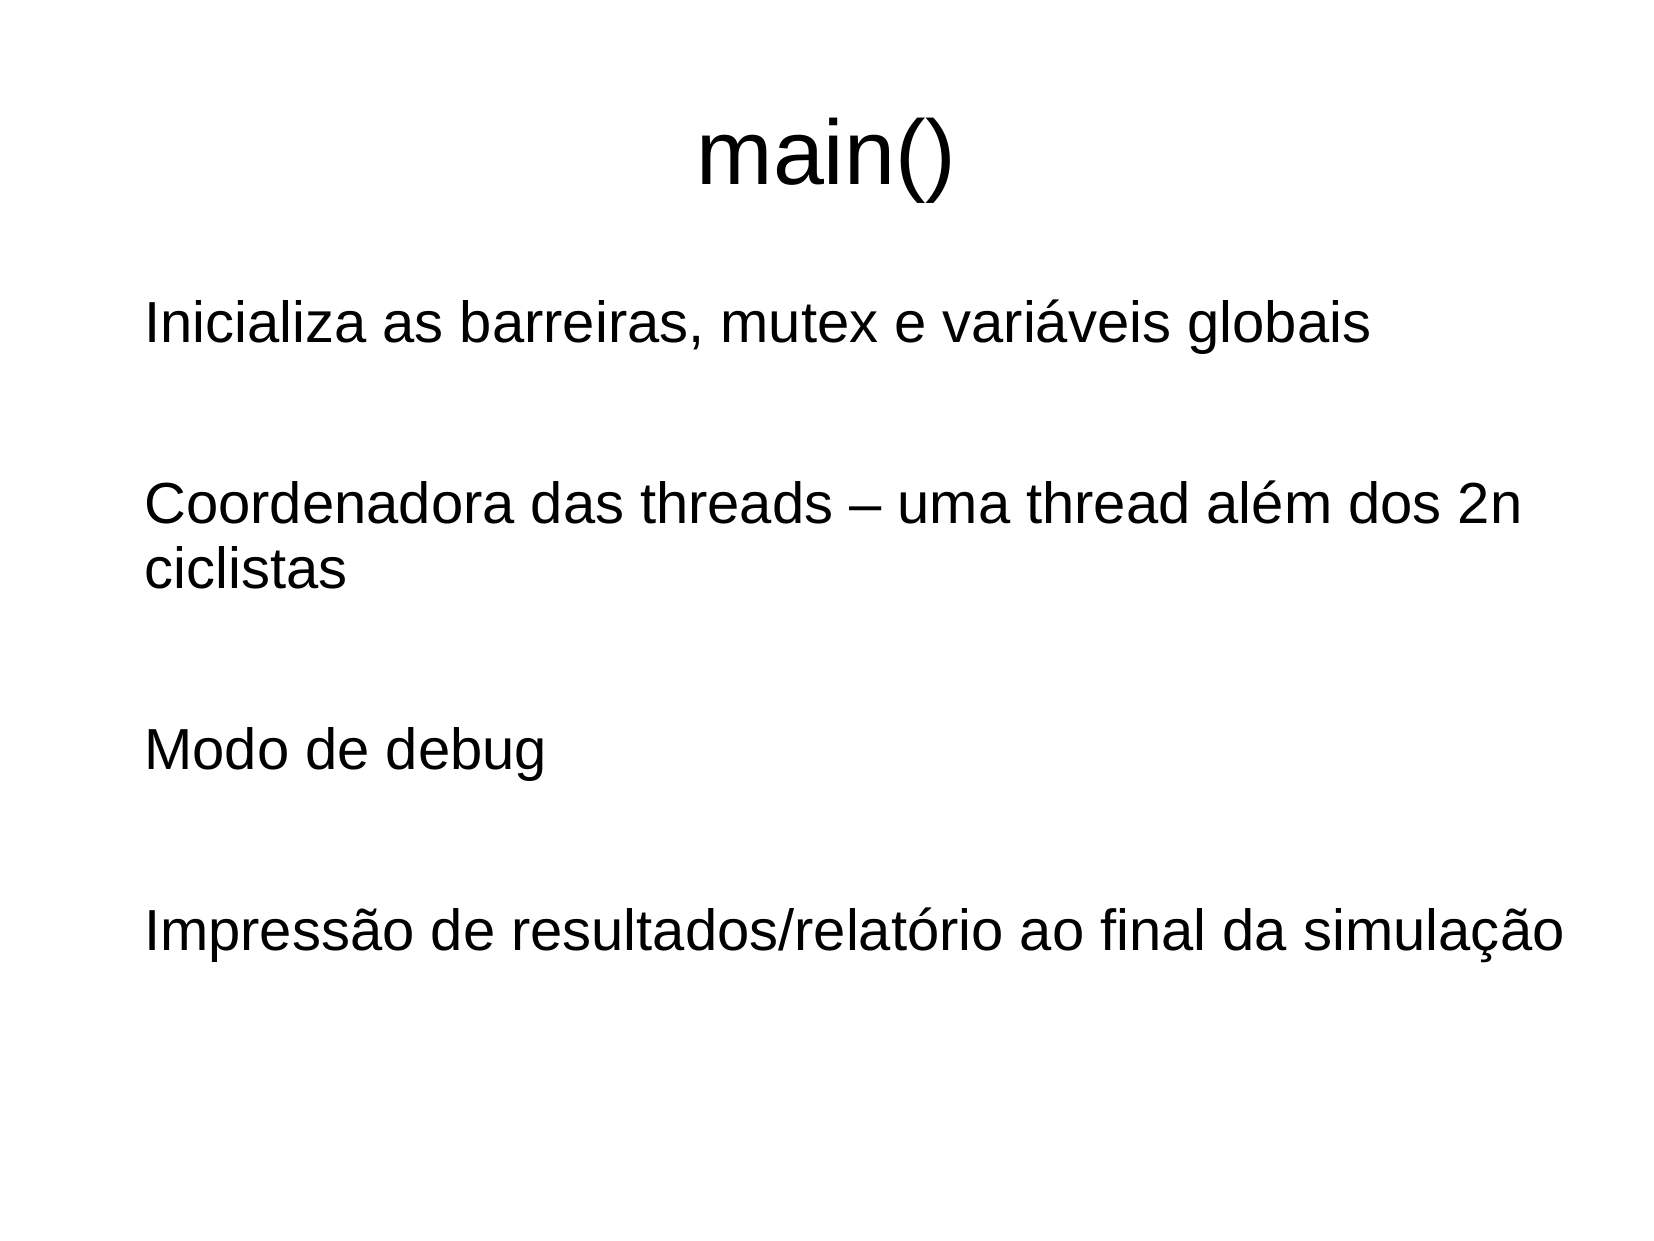

# main()
Inicializa as barreiras, mutex e variáveis globais
Coordenadora das threads – uma thread além dos 2n ciclistas
Modo de debug
Impressão de resultados/relatório ao final da simulação